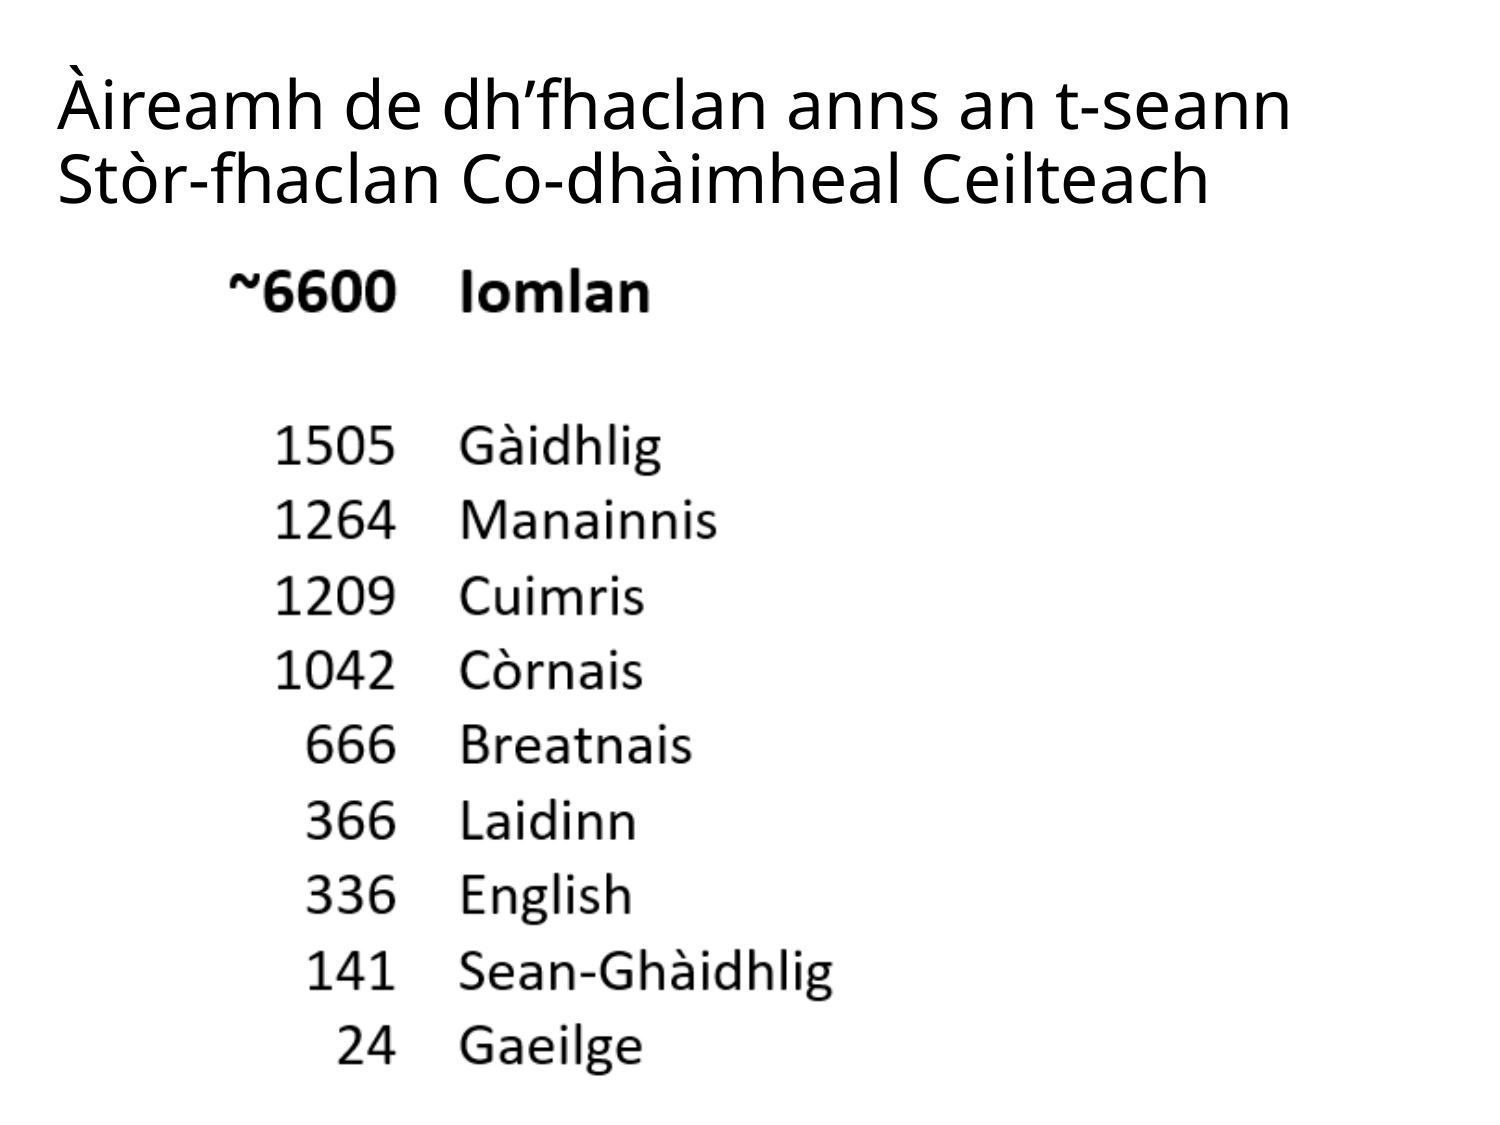

# Àireamh de dhʼfhaclan anns an t-seann Stòr-fhaclan Co-dhàimheal Ceilteach